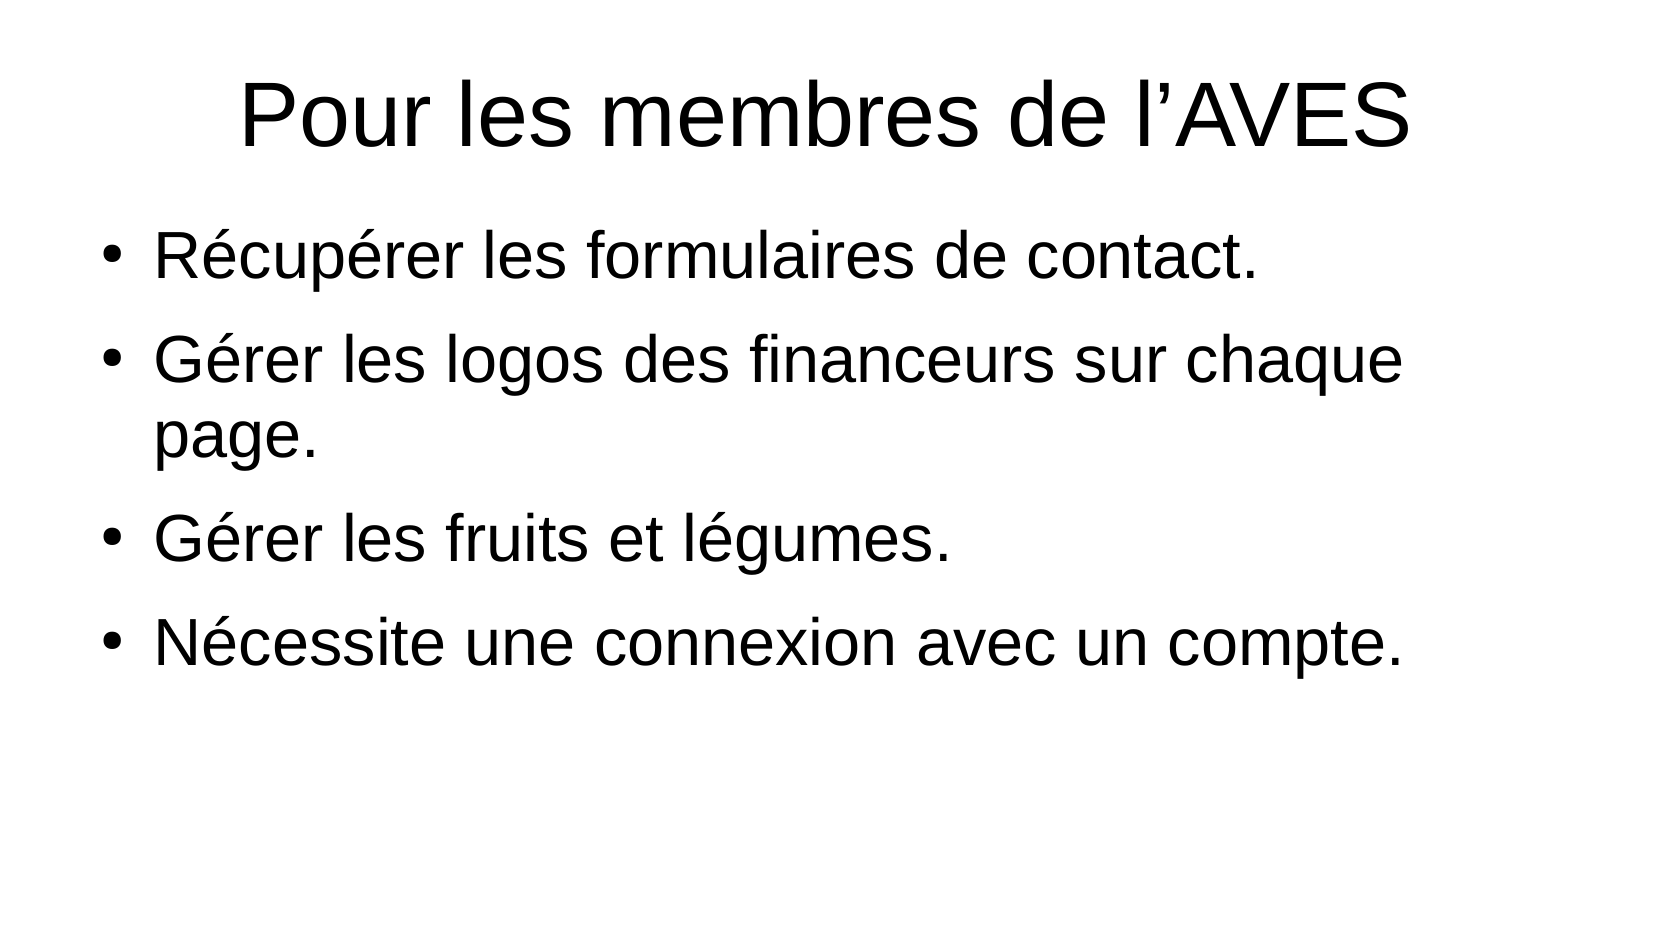

# Pour les membres de l’AVES
Récupérer les formulaires de contact.
Gérer les logos des financeurs sur chaque page.
Gérer les fruits et légumes.
Nécessite une connexion avec un compte.